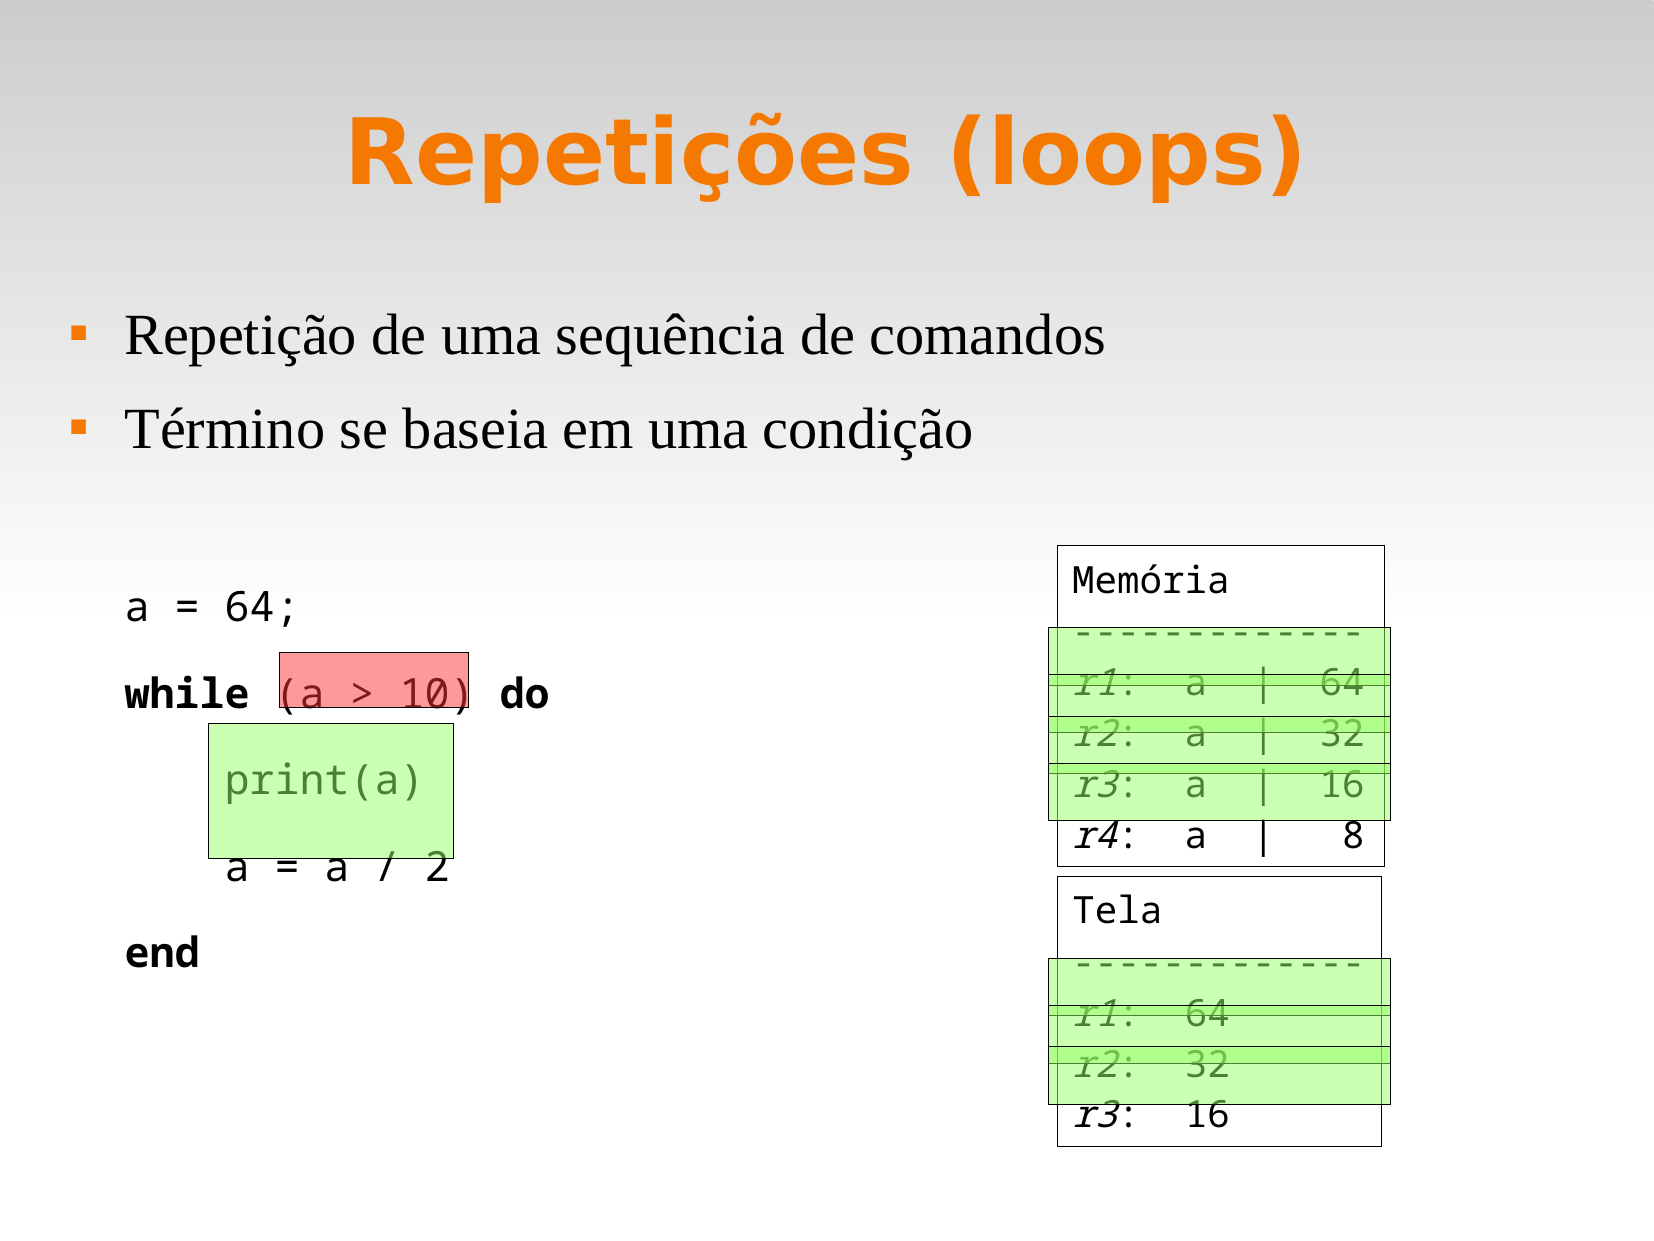

# Repetições (loops)
Repetição de uma sequência de comandos
Término se baseia em uma condição
a = 64;
while (a > 10) do
 print(a)
 a = a / 2
end
Memória
-------------
r1: a | 64
r2: a | 32
r3: a | 16
r4: a | 8
Tela
-------------
r1: 64
r2: 32
r3: 16